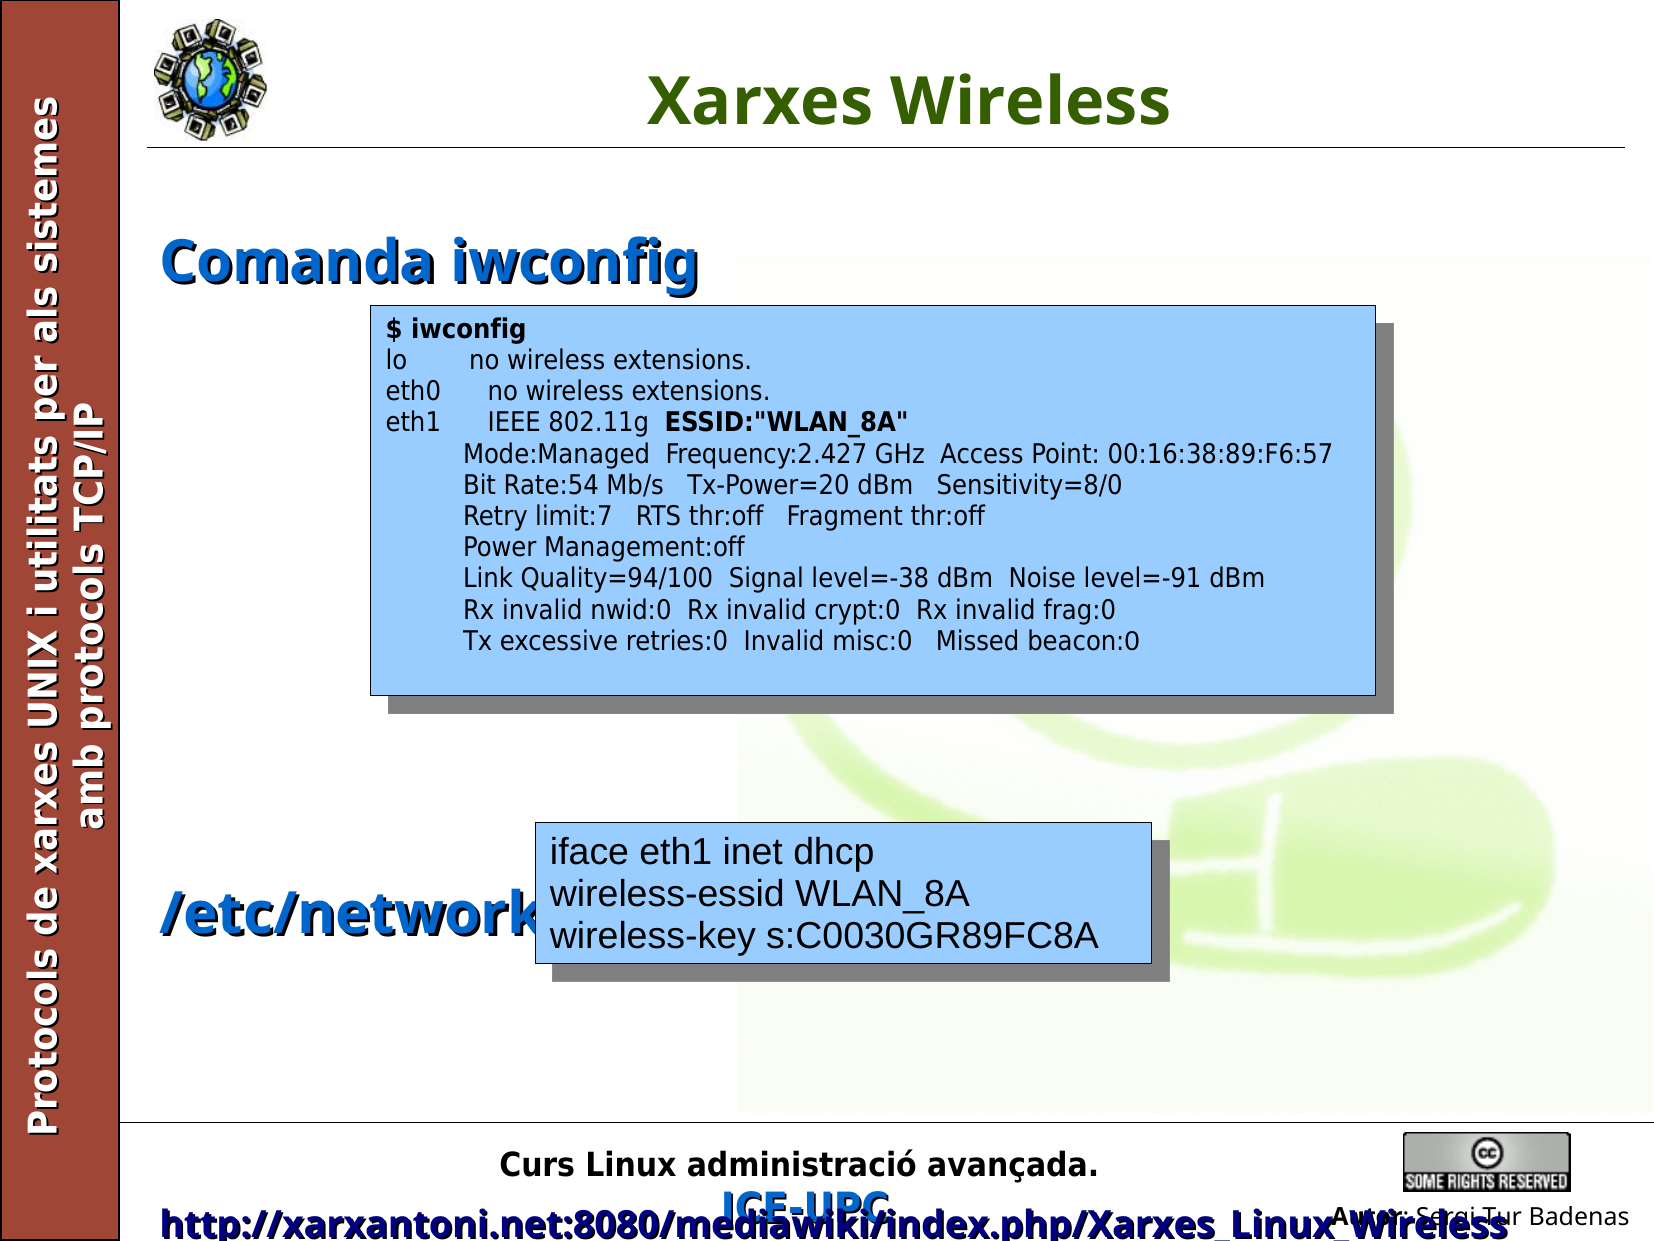

# Xarxes Wireless
Comanda iwconfig
/etc/network/interfaces
http://xarxantoni.net:8080/mediawiki/index.php/Xarxes_Linux_Wireless
$ iwconfig
lo no wireless extensions.
eth0 no wireless extensions.
eth1 IEEE 802.11g ESSID:"WLAN_8A"
 Mode:Managed Frequency:2.427 GHz Access Point: 00:16:38:89:F6:57
 Bit Rate:54 Mb/s Tx-Power=20 dBm Sensitivity=8/0
 Retry limit:7 RTS thr:off Fragment thr:off
 Power Management:off
 Link Quality=94/100 Signal level=-38 dBm Noise level=-91 dBm
 Rx invalid nwid:0 Rx invalid crypt:0 Rx invalid frag:0
 Tx excessive retries:0 Invalid misc:0 Missed beacon:0
iface eth1 inet dhcp
wireless-essid WLAN_8A
wireless-key s:C0030GR89FC8A